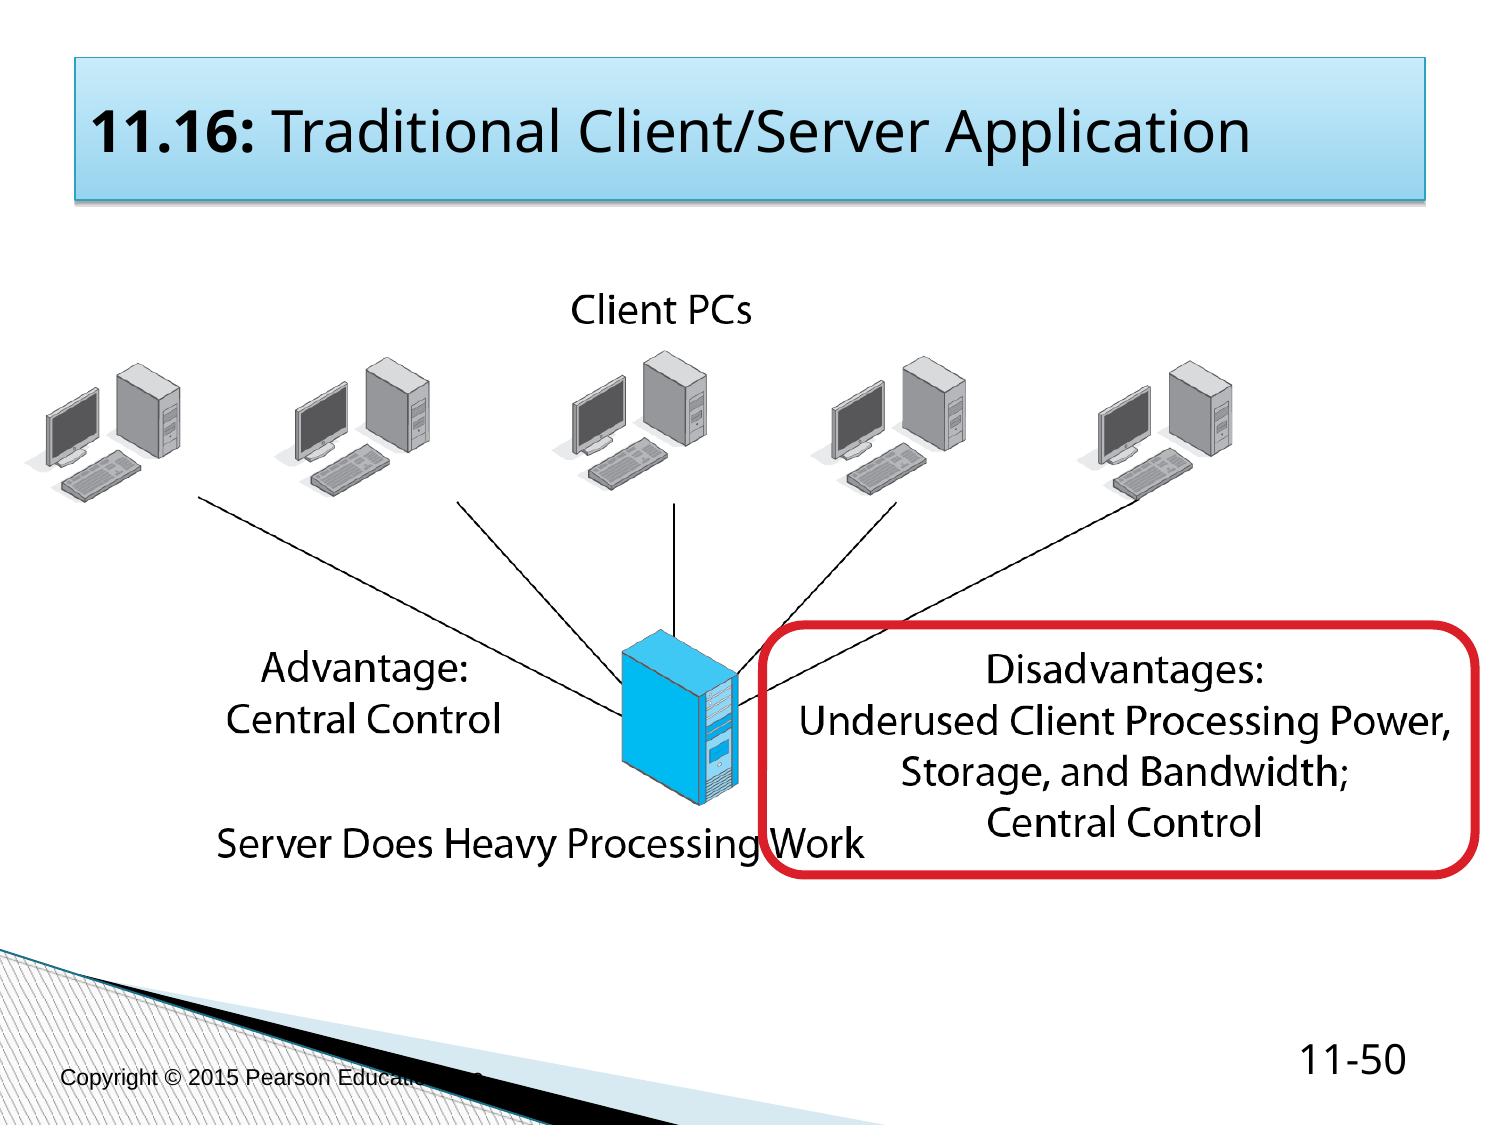

# 11.16: Traditional Client/Server Application
Copyright © 2015 Pearson Education, Inc.